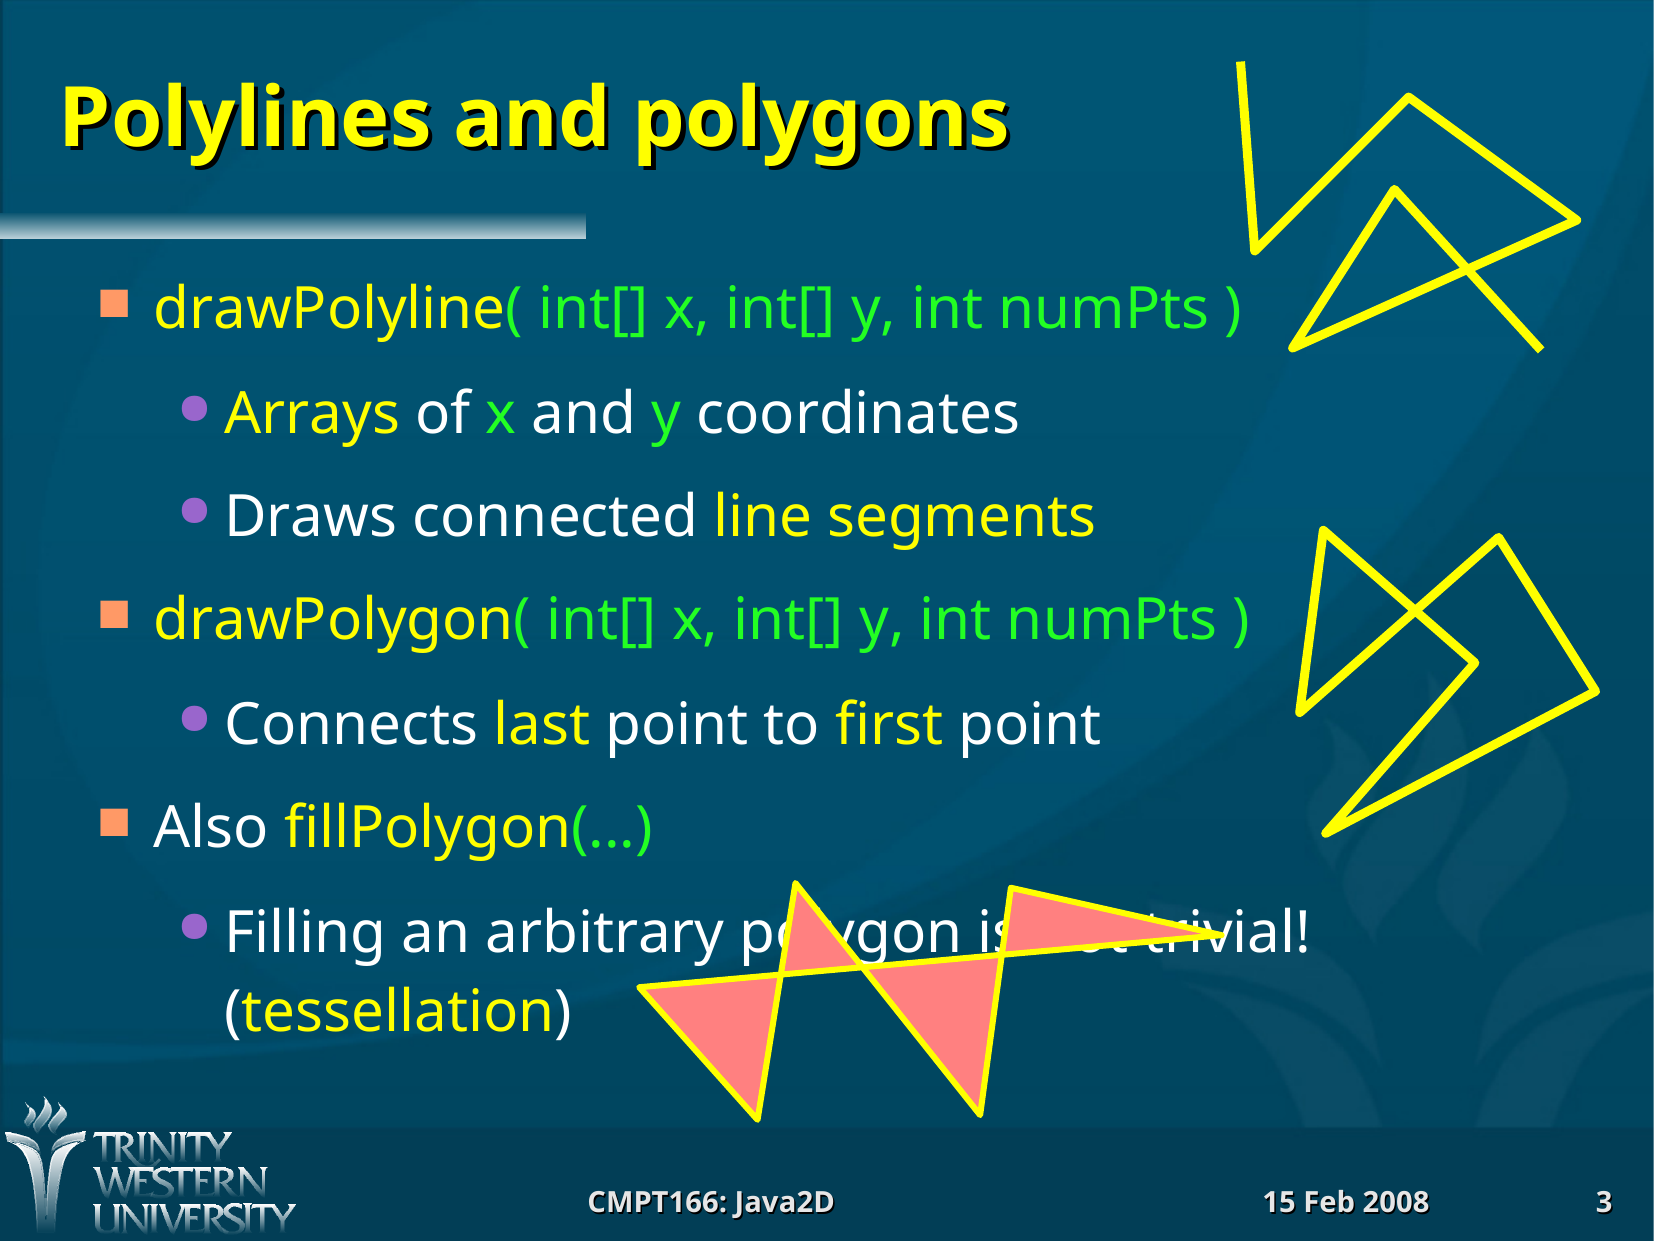

# Polylines and polygons
drawPolyline( int[] x, int[] y, int numPts )
Arrays of x and y coordinates
Draws connected line segments
drawPolygon( int[] x, int[] y, int numPts )
Connects last point to first point
Also fillPolygon(...)
Filling an arbitrary polygon is not trivial! (tessellation)
CMPT166: Java2D
15 Feb 2008
3